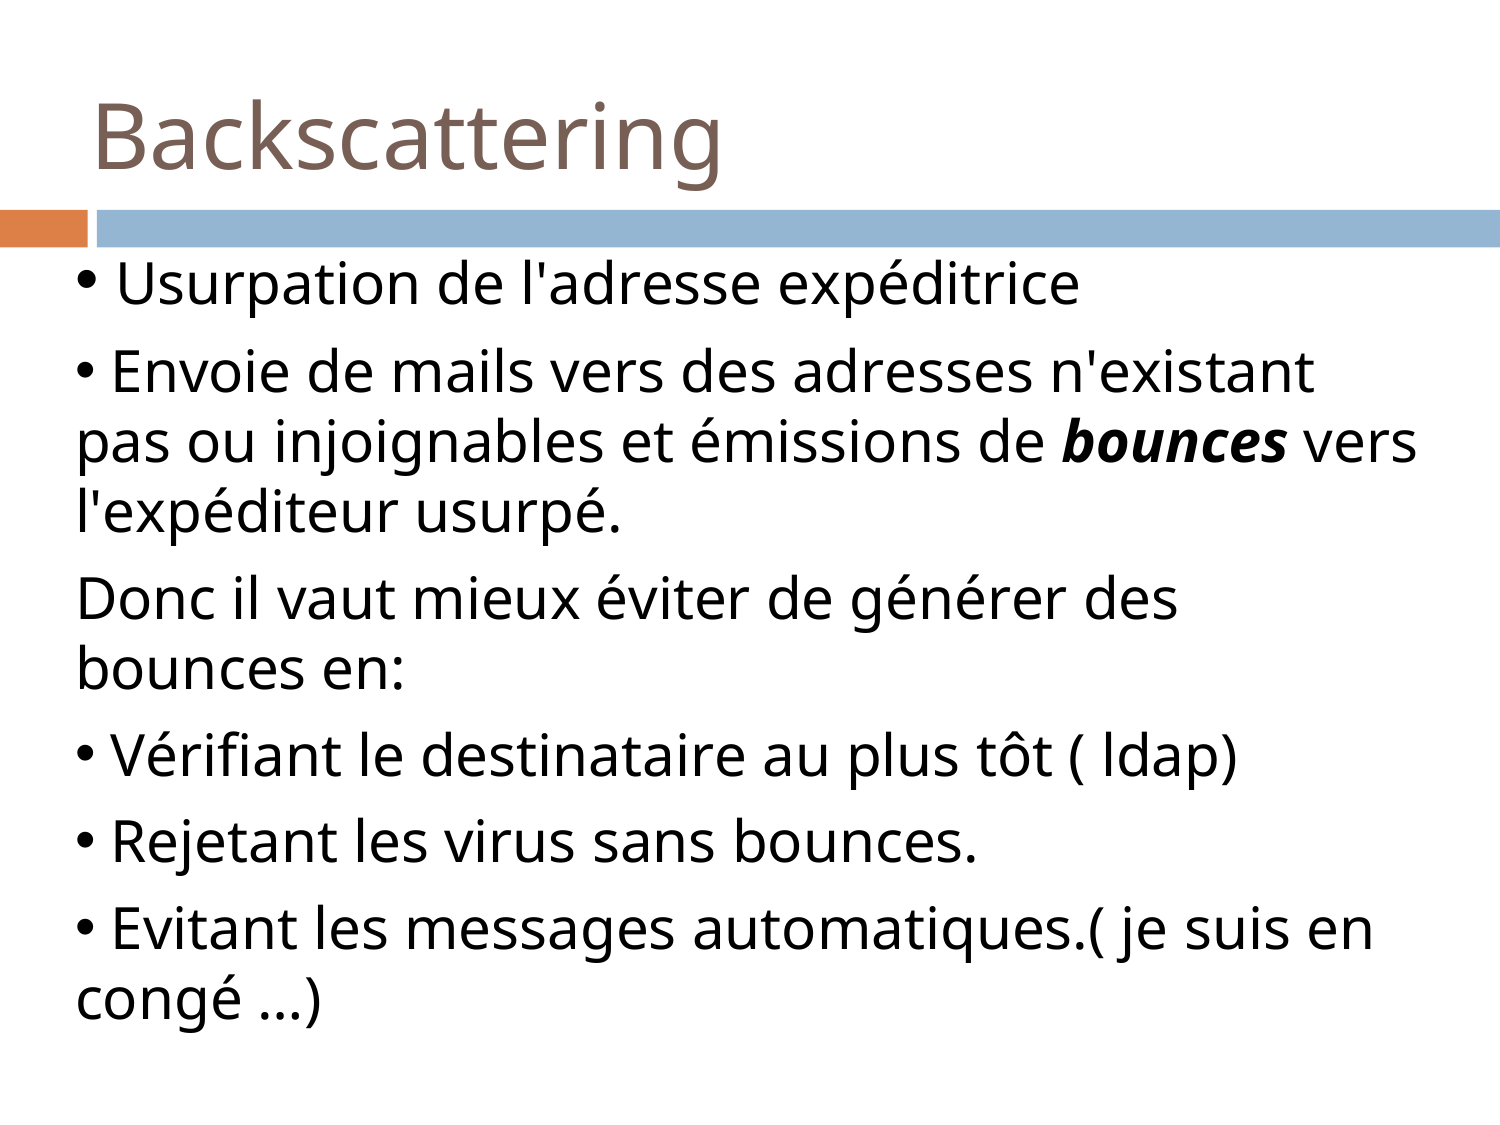

# Backscattering
 Usurpation de l'adresse expéditrice
 Envoie de mails vers des adresses n'existant pas ou injoignables et émissions de bounces vers l'expéditeur usurpé.
Donc il vaut mieux éviter de générer des bounces en:
 Vérifiant le destinataire au plus tôt ( ldap)
 Rejetant les virus sans bounces.
 Evitant les messages automatiques.( je suis en congé …)